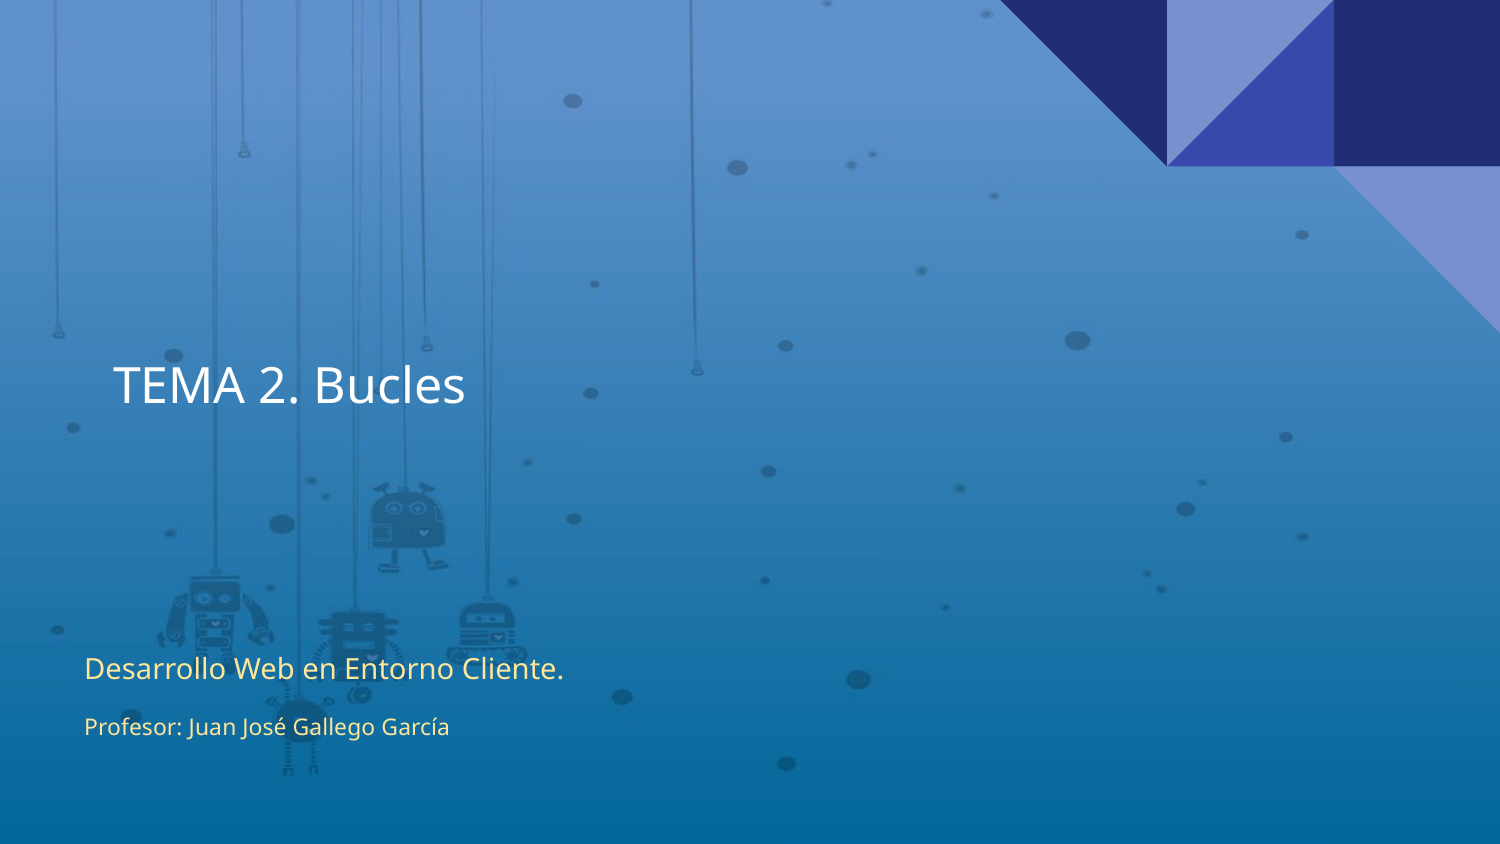

# TEMA 2. Bucles
Desarrollo Web en Entorno Cliente.
Profesor: Juan José Gallego García